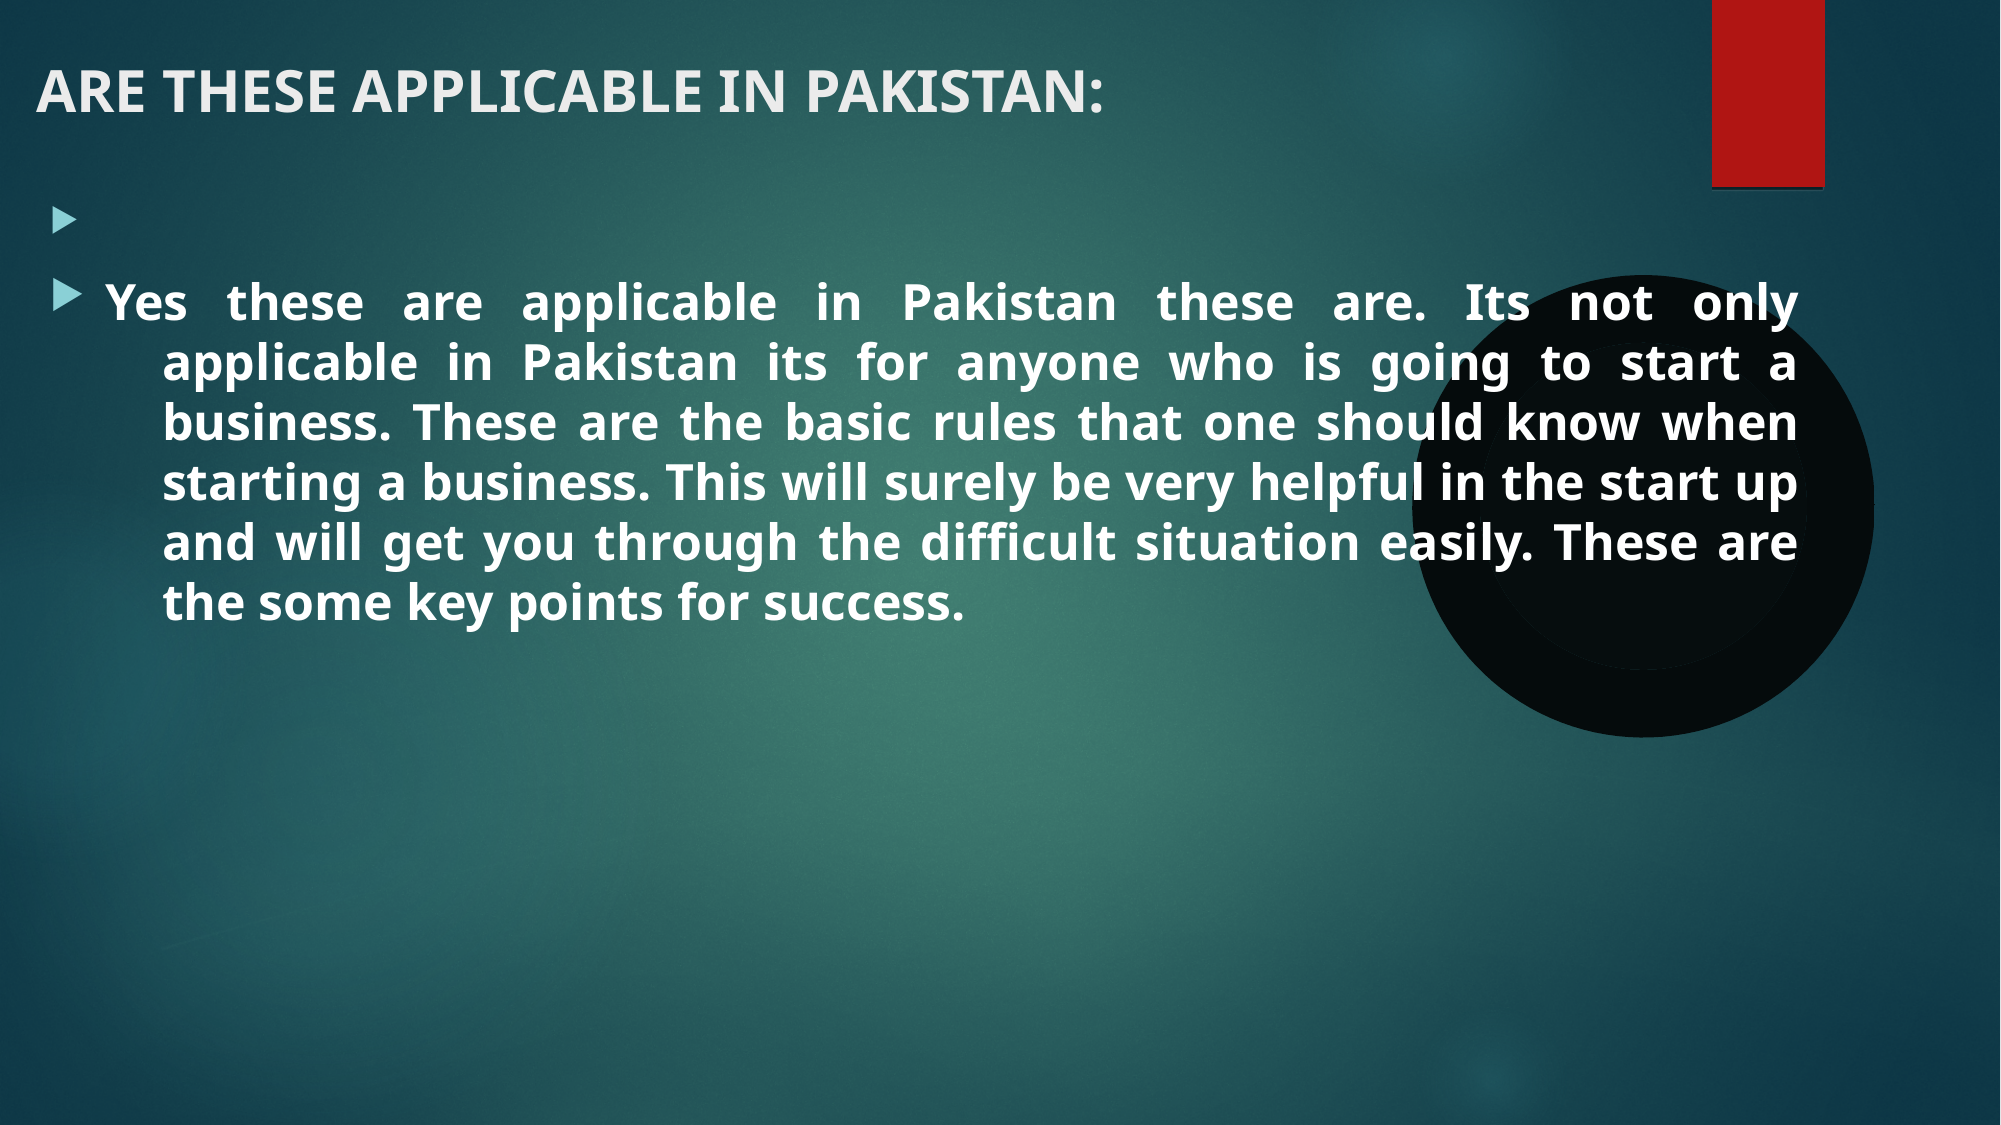

# ARE THESE APPLICABLE IN PAKISTAN:
Yes these are applicable in Pakistan these are. Its not only applicable in Pakistan its for anyone who is going to start a business. These are the basic rules that one should know when starting a business. This will surely be very helpful in the start up and will get you through the difficult situation easily. These are the some key points for success.